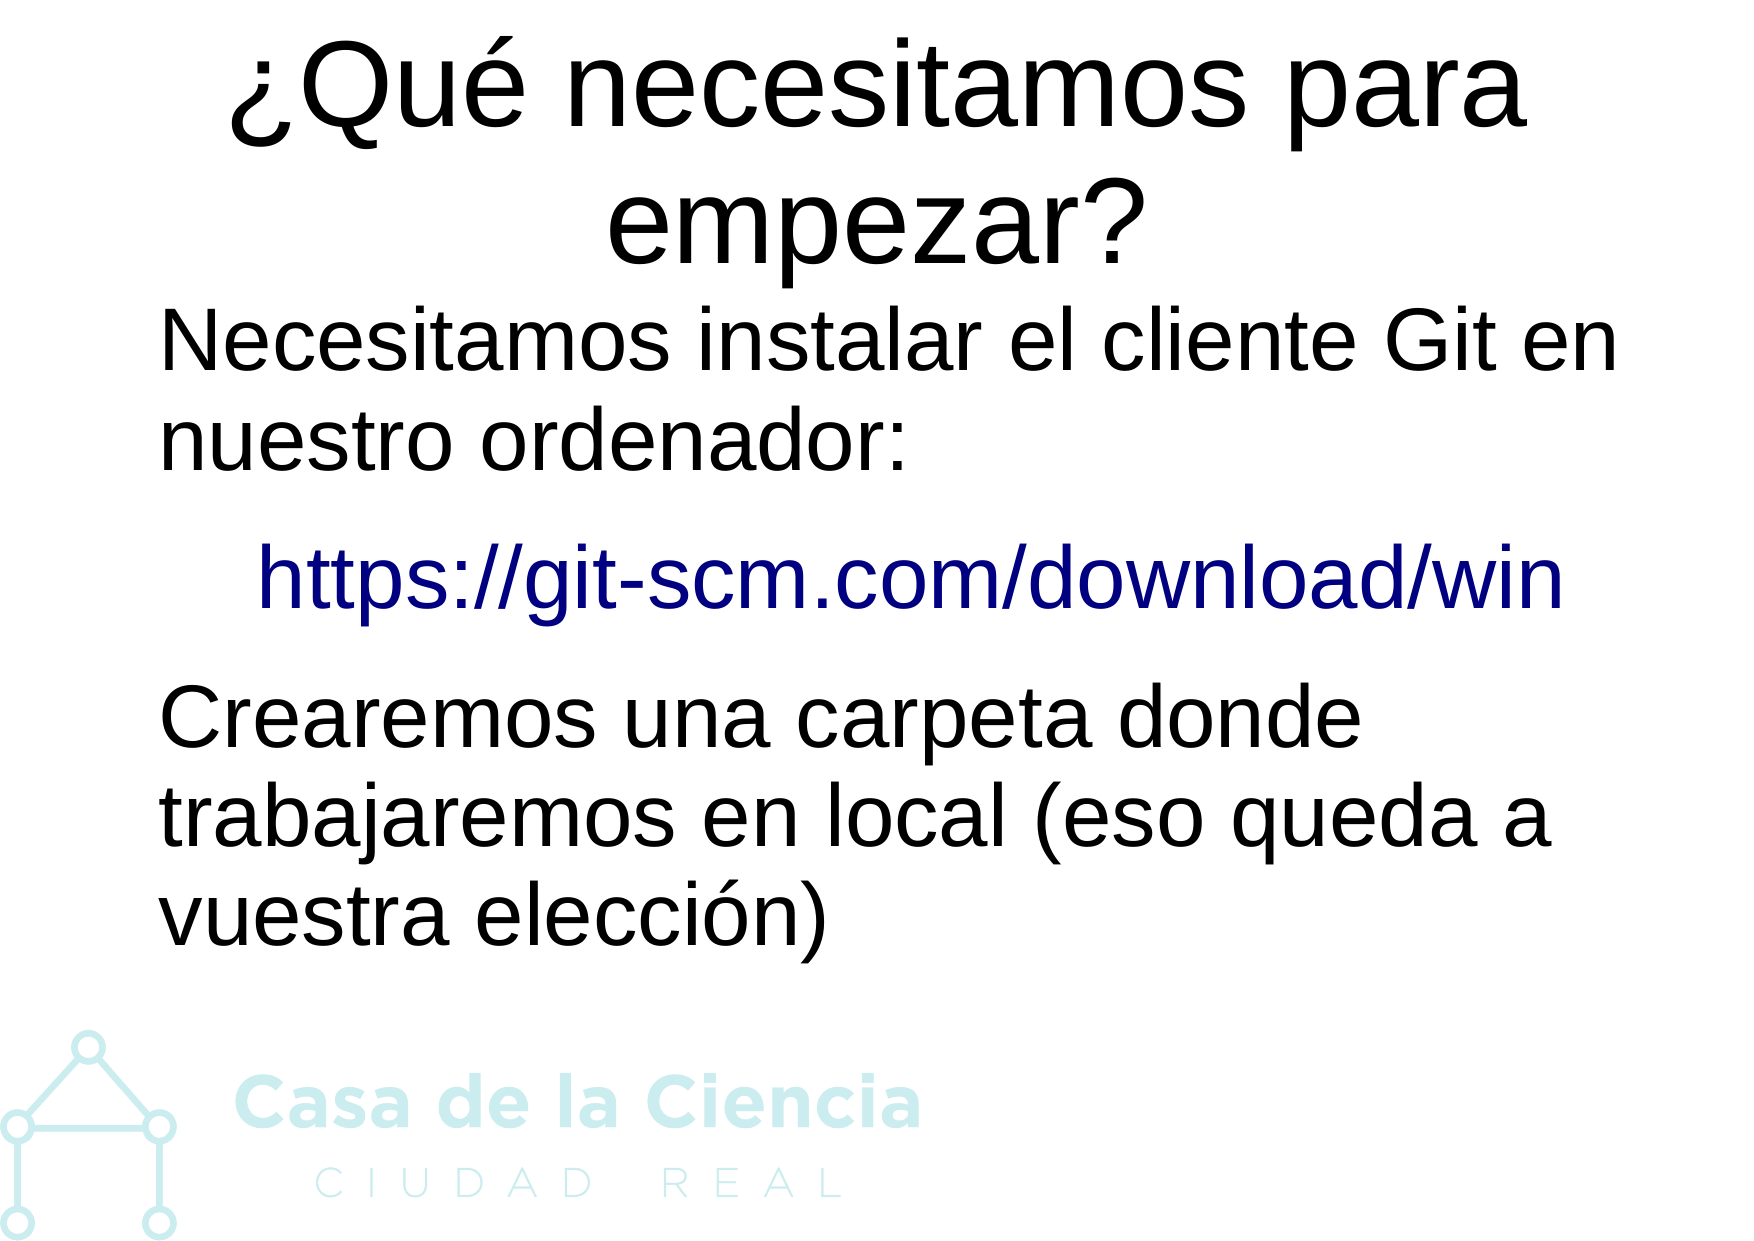

# ¿Qué necesitamos para empezar?
Necesitamos instalar el cliente Git en nuestro ordenador:
https://git-scm.com/download/win
Crearemos una carpeta donde trabajaremos en local (eso queda a vuestra elección)